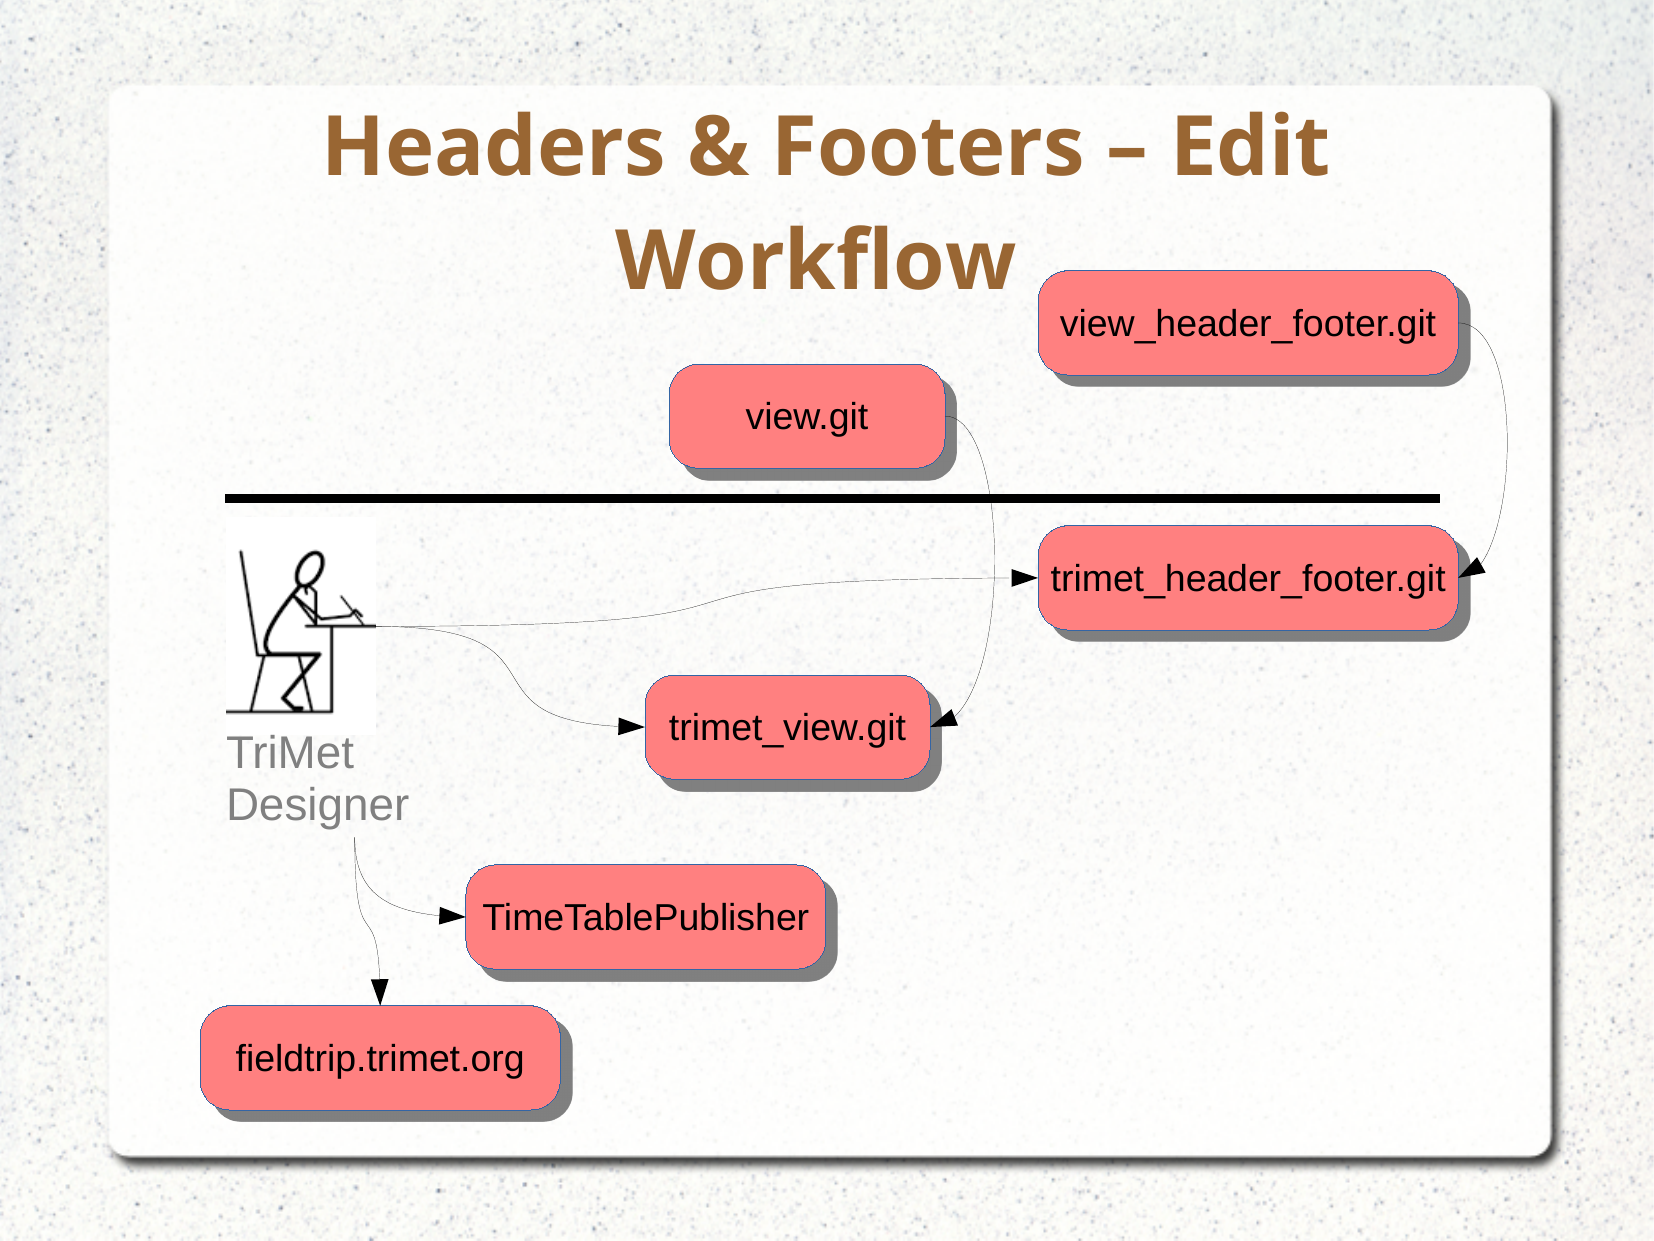

# Headers & Footers – Edit Workflow
view_header_footer.git
view.git
trimet_header_footer.git
trimet_view.git
TriMet
Designer
TimeTablePublisher
fieldtrip.trimet.org